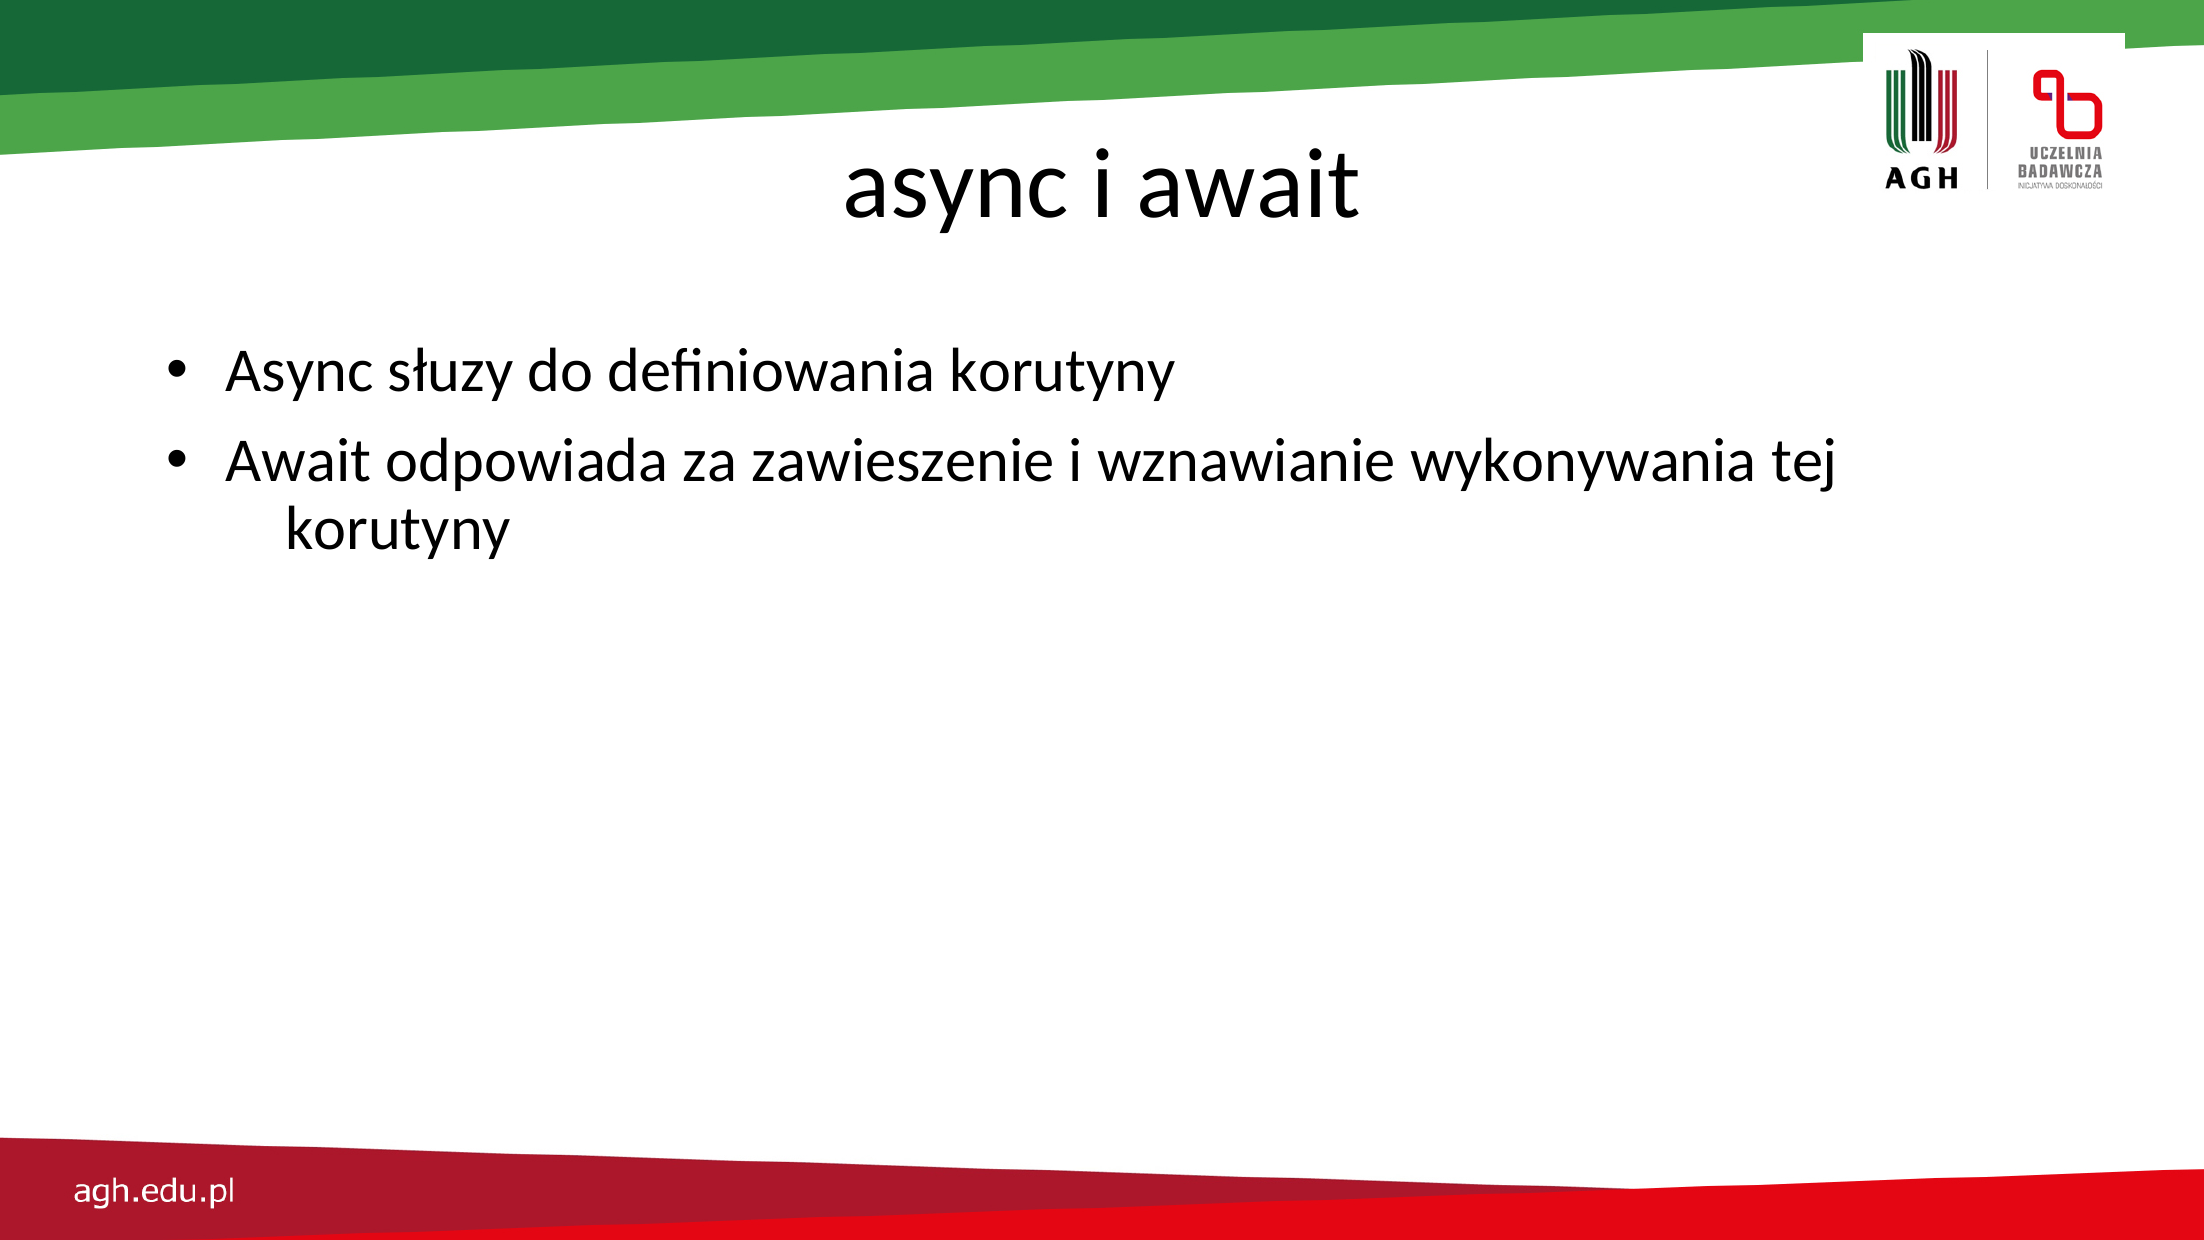

# async i await
Async słuzy do definiowania korutyny
Await odpowiada za zawieszenie i wznawianie wykonywania tej korutyny